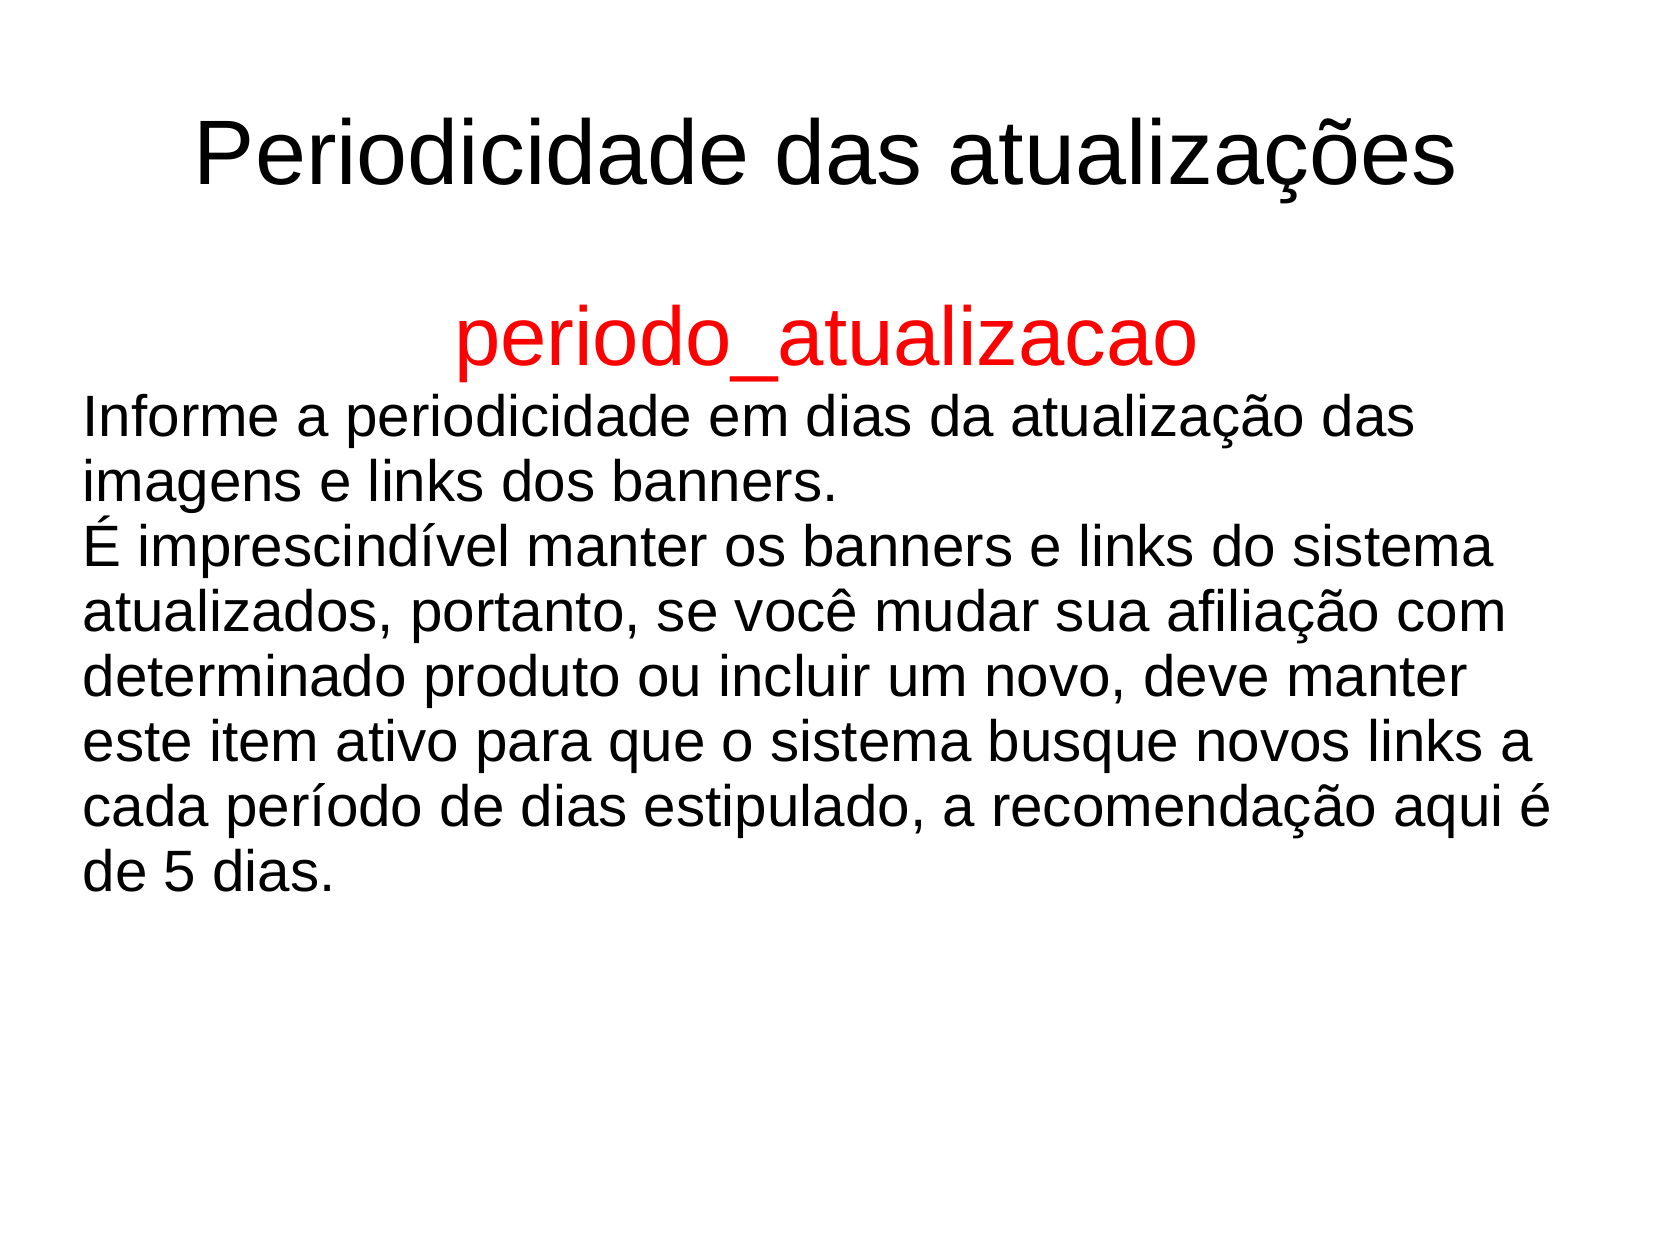

# Periodicidade das atualizações
periodo_atualizacao
Informe a periodicidade em dias da atualização das imagens e links dos banners.
É imprescindível manter os banners e links do sistema atualizados, portanto, se você mudar sua afiliação com determinado produto ou incluir um novo, deve manter este item ativo para que o sistema busque novos links a cada período de dias estipulado, a recomendação aqui é de 5 dias.